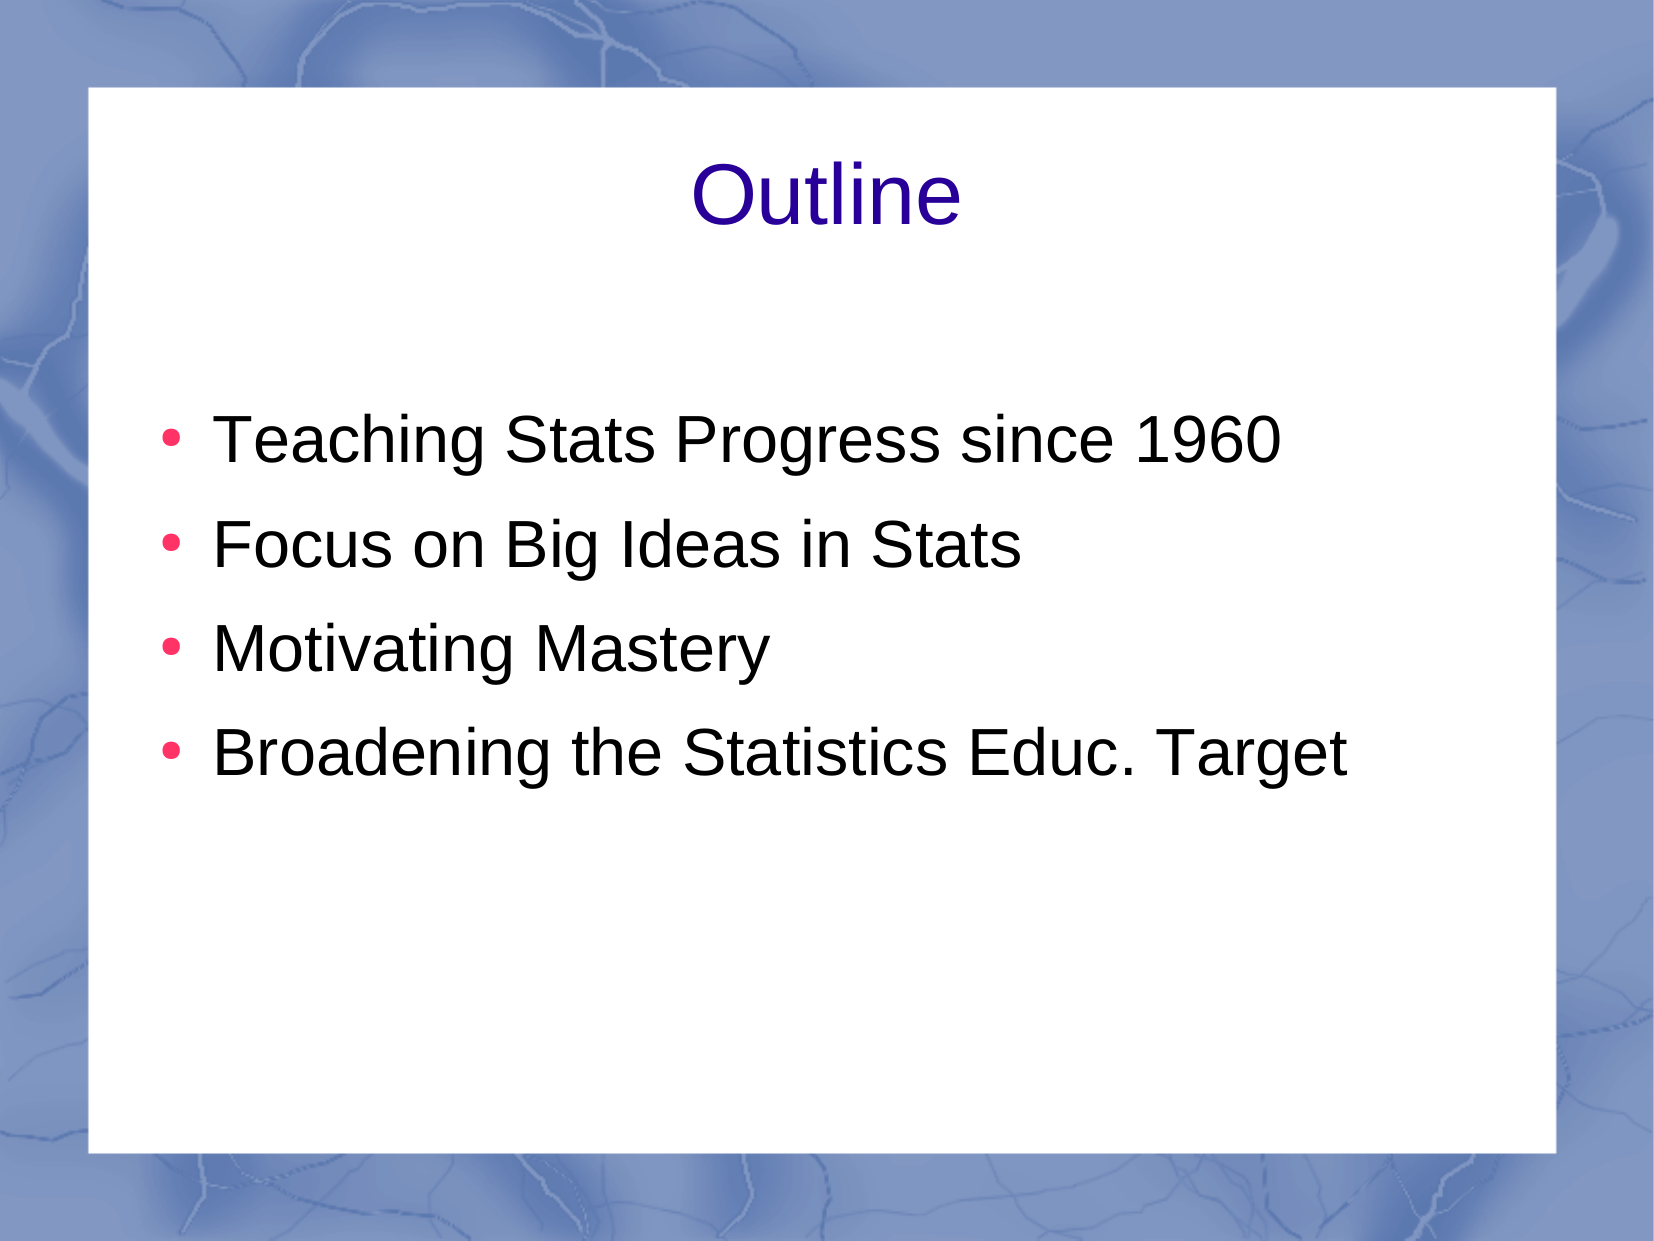

# Outline
Teaching Stats Progress since 1960
Focus on Big Ideas in Stats
Motivating Mastery
Broadening the Statistics Educ. Target